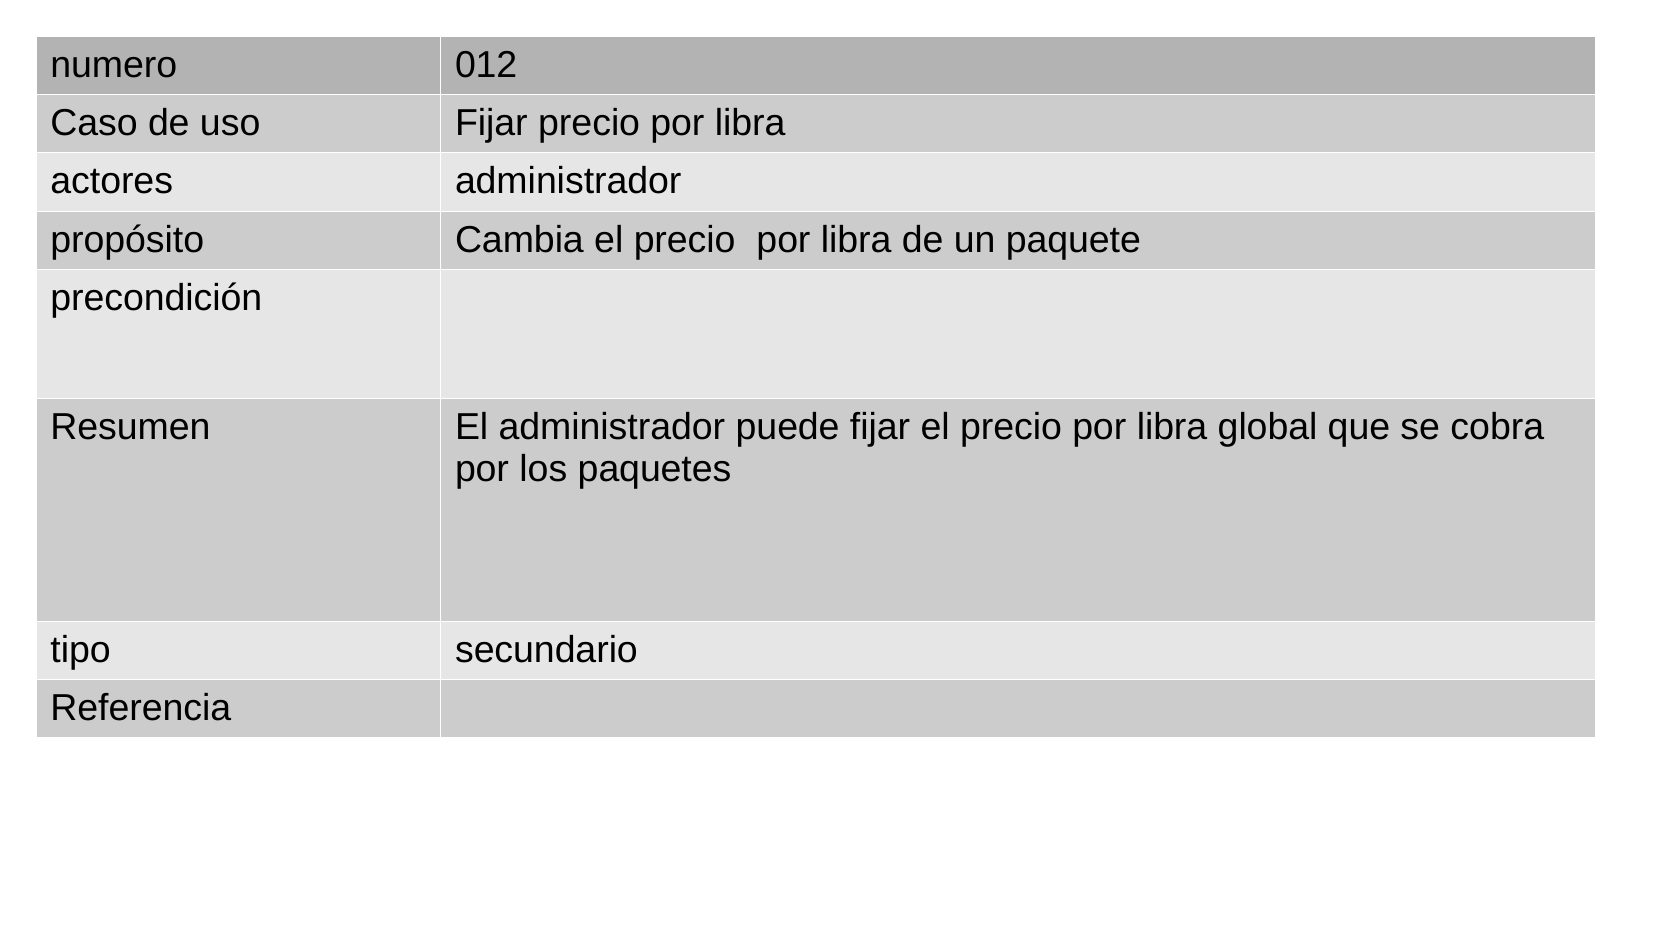

| numero | 012 |
| --- | --- |
| Caso de uso | Fijar precio por libra |
| actores | administrador |
| propósito | Cambia el precio por libra de un paquete |
| precondición | |
| Resumen | El administrador puede fijar el precio por libra global que se cobra por los paquetes |
| tipo | secundario |
| Referencia | |